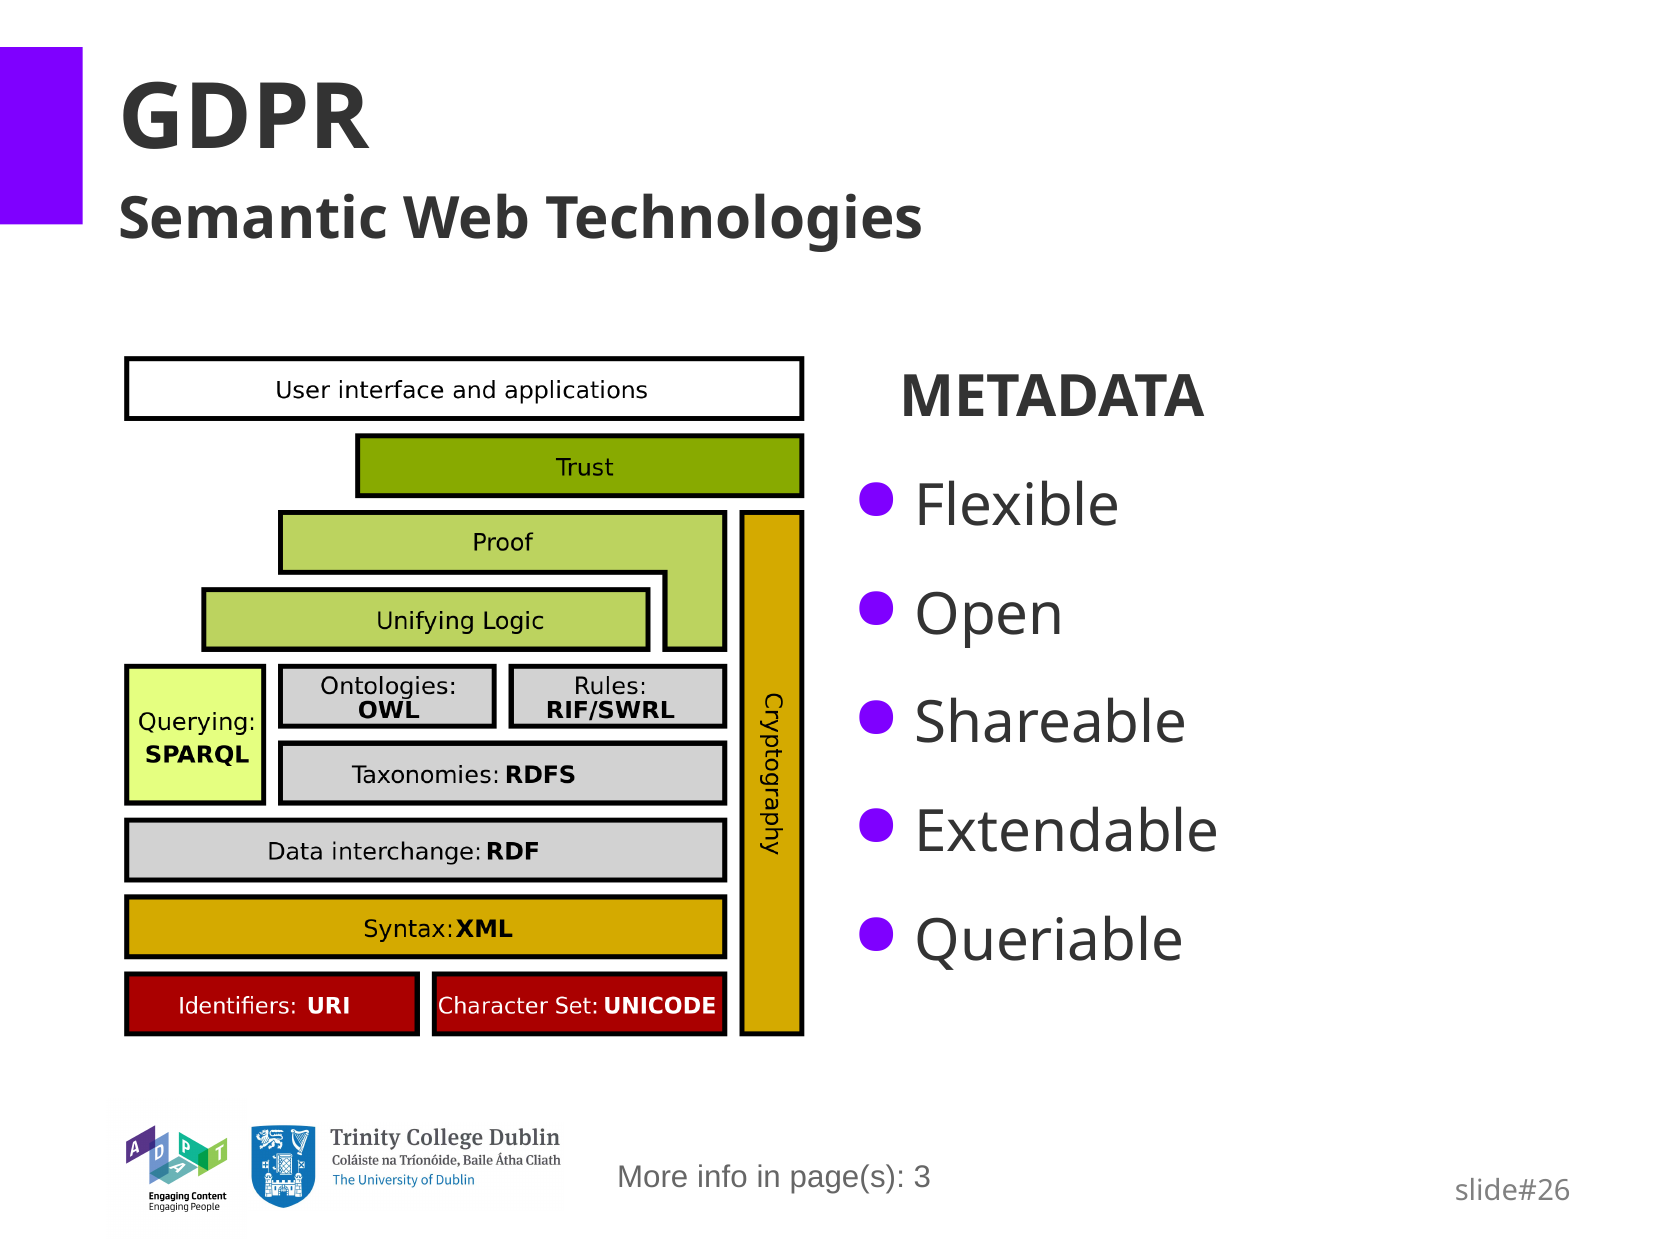

# GDPR Semantic Web Technologies
METADATA
 Flexible
 Open
 Shareable
 Extendable
 Queriable
26
More info in page(s): 3